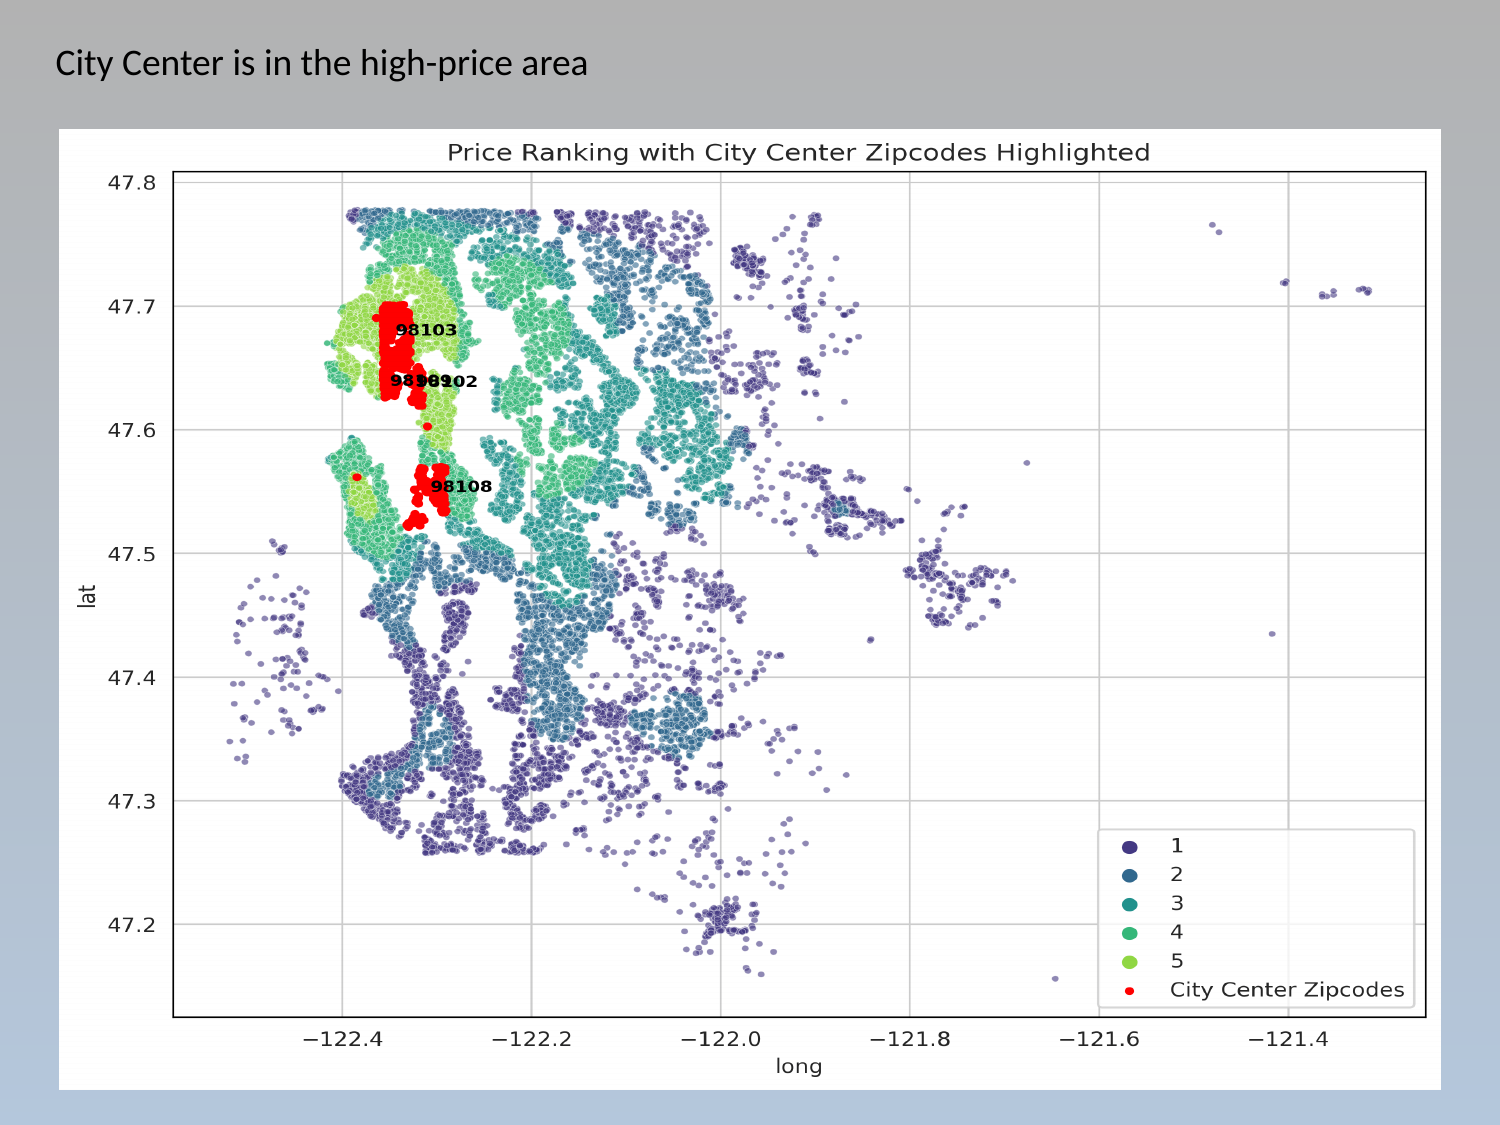

# City Center is in the high-price area